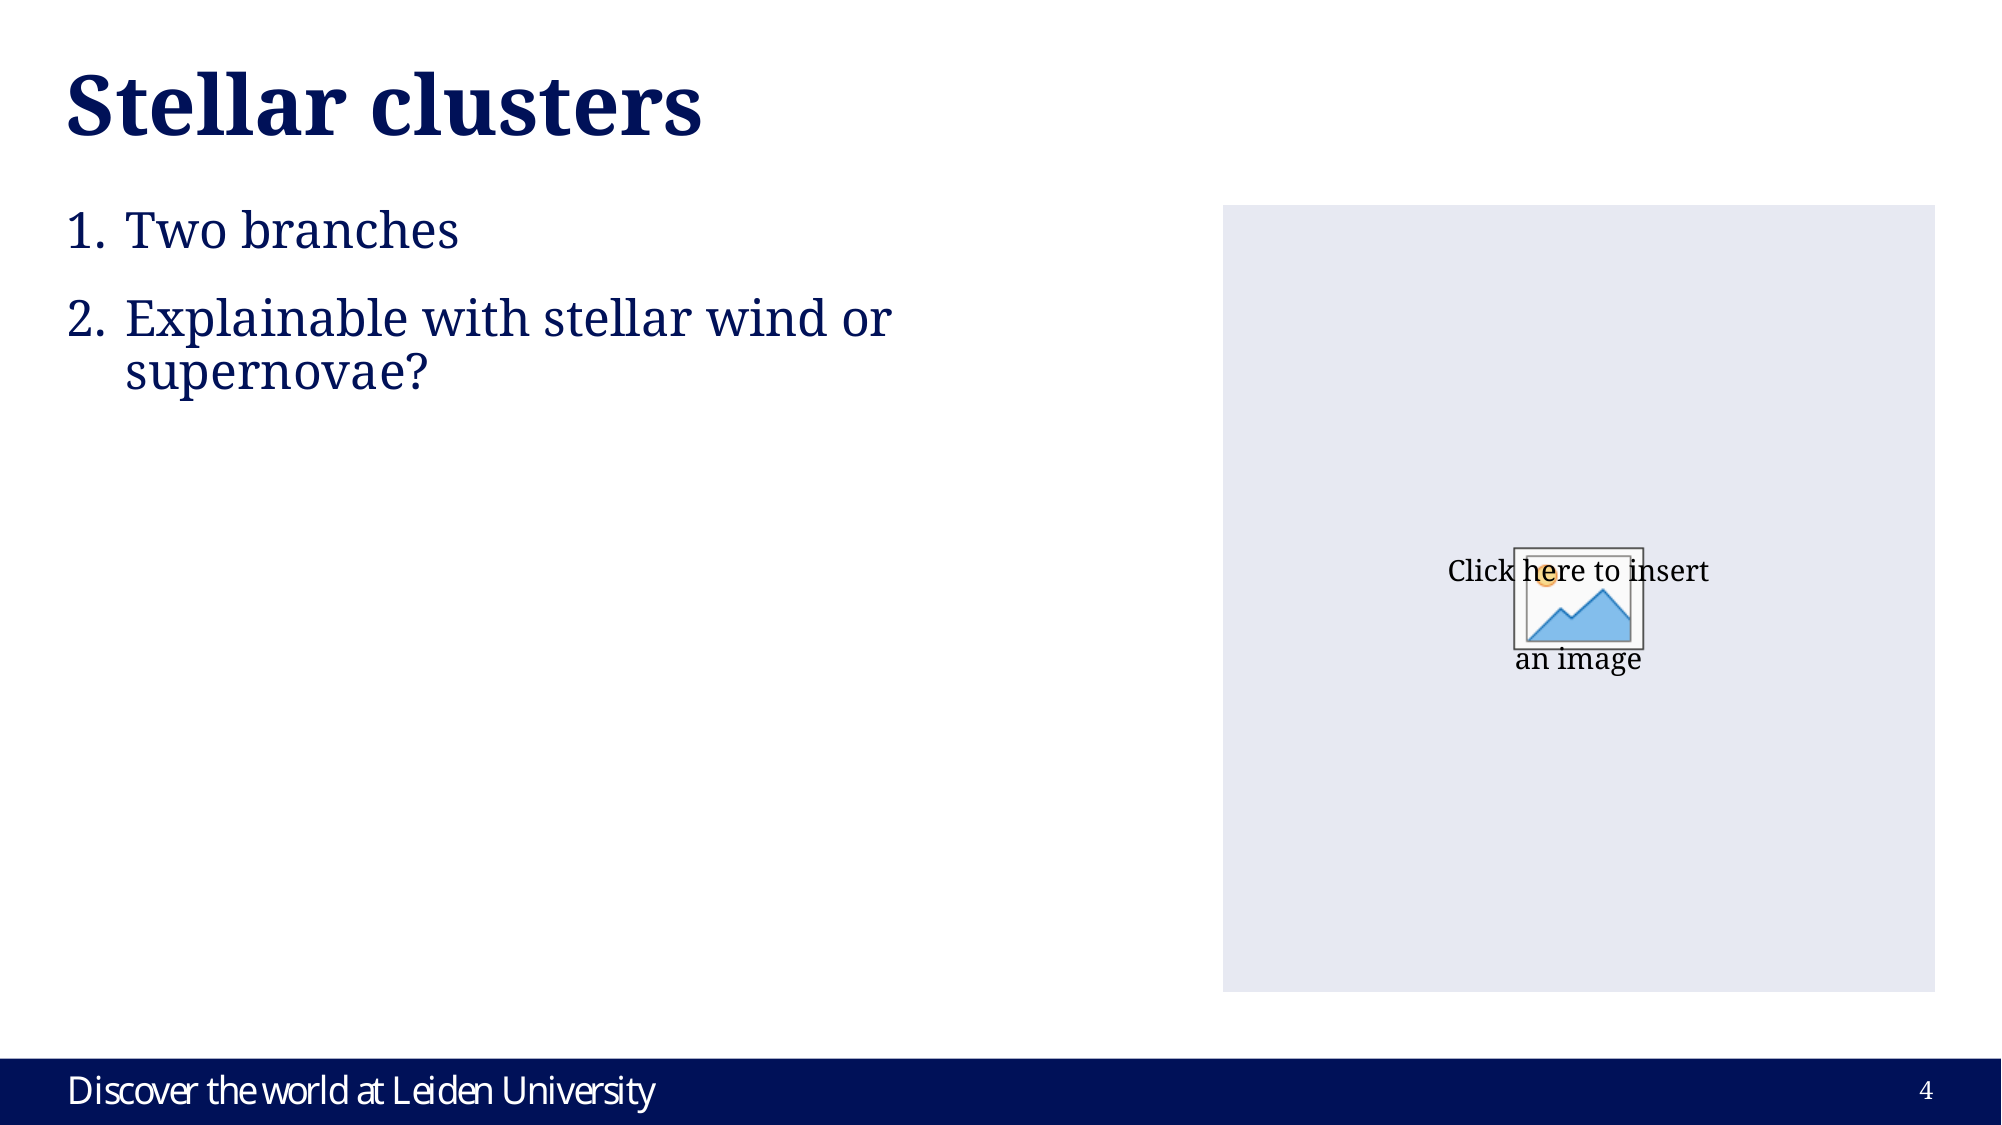

# Stellar clusters
Two branches
Explainable with stellar wind or supernovae?